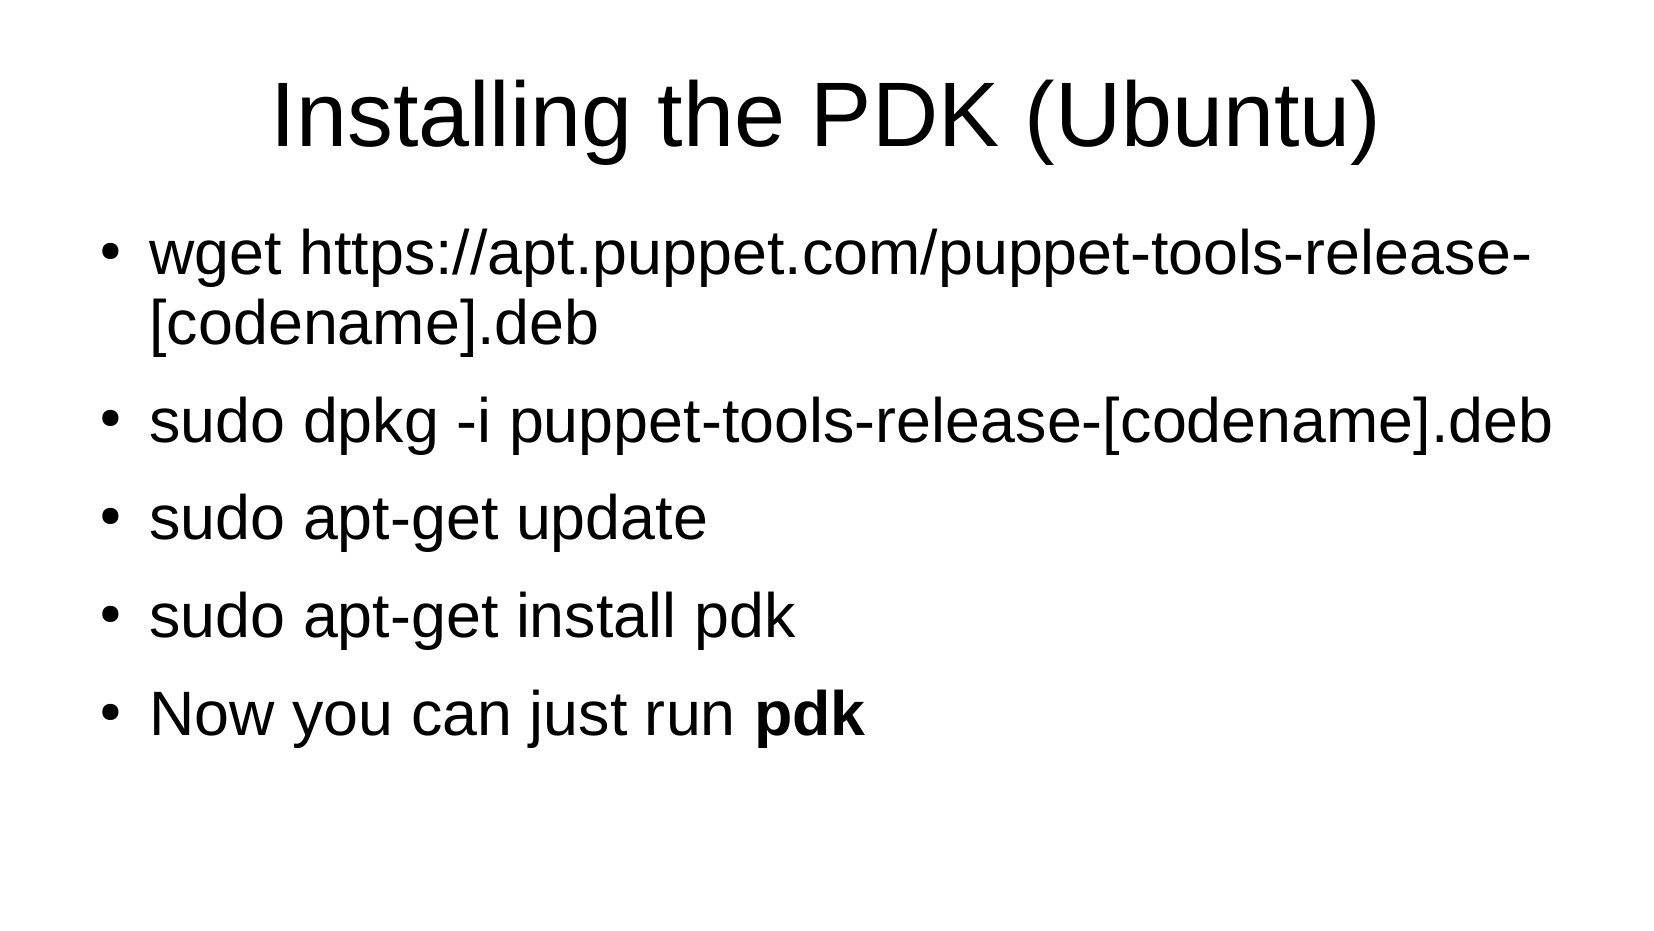

# Installing the PDK (Ubuntu)
wget https://apt.puppet.com/puppet-tools-release-[codename].deb
sudo dpkg -i puppet-tools-release-[codename].deb
sudo apt-get update
sudo apt-get install pdk
Now you can just run pdk